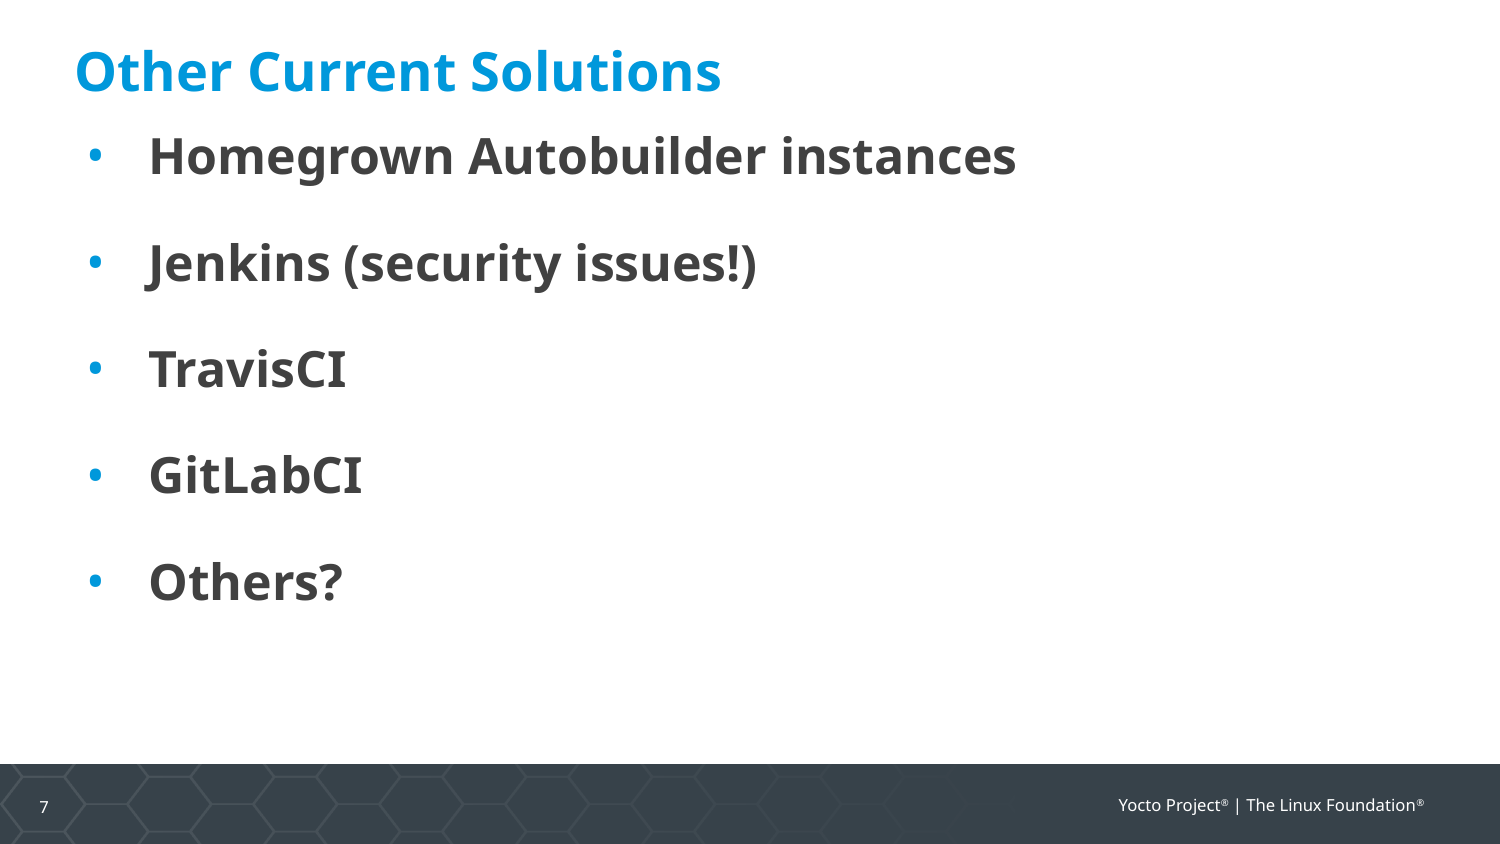

# Other Current Solutions
Homegrown Autobuilder instances
Jenkins (security issues!)
TravisCI
GitLabCI
Others?